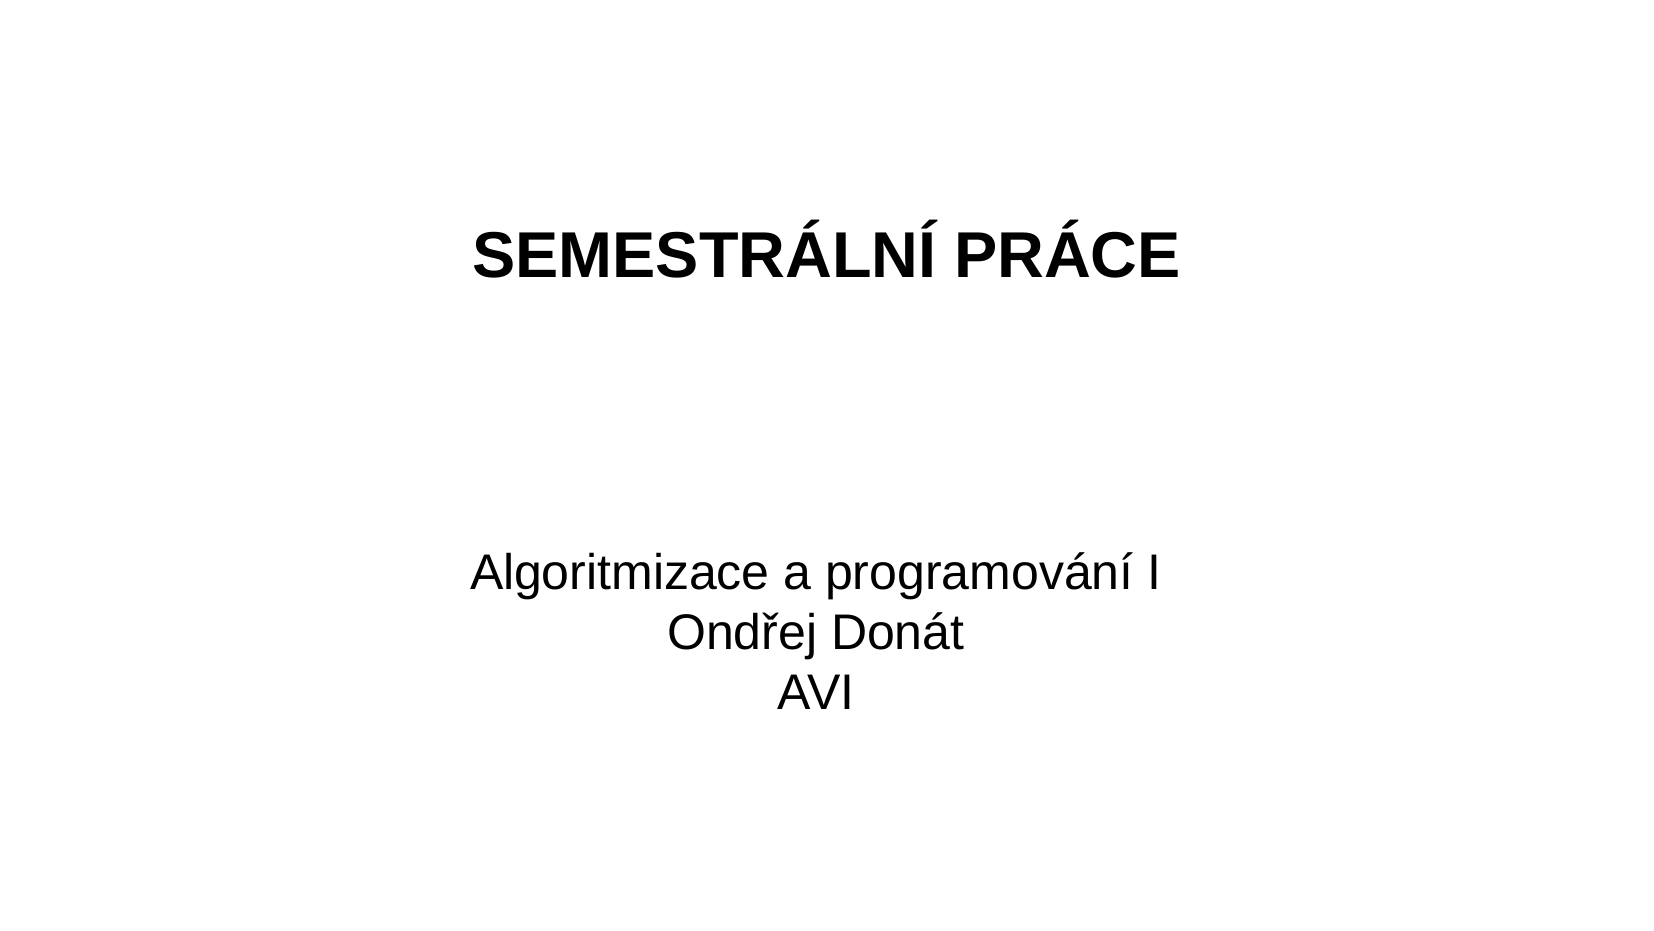

SEMESTRÁLNÍ PRÁCE
Algoritmizace a programování I
Ondřej Donát
AVI